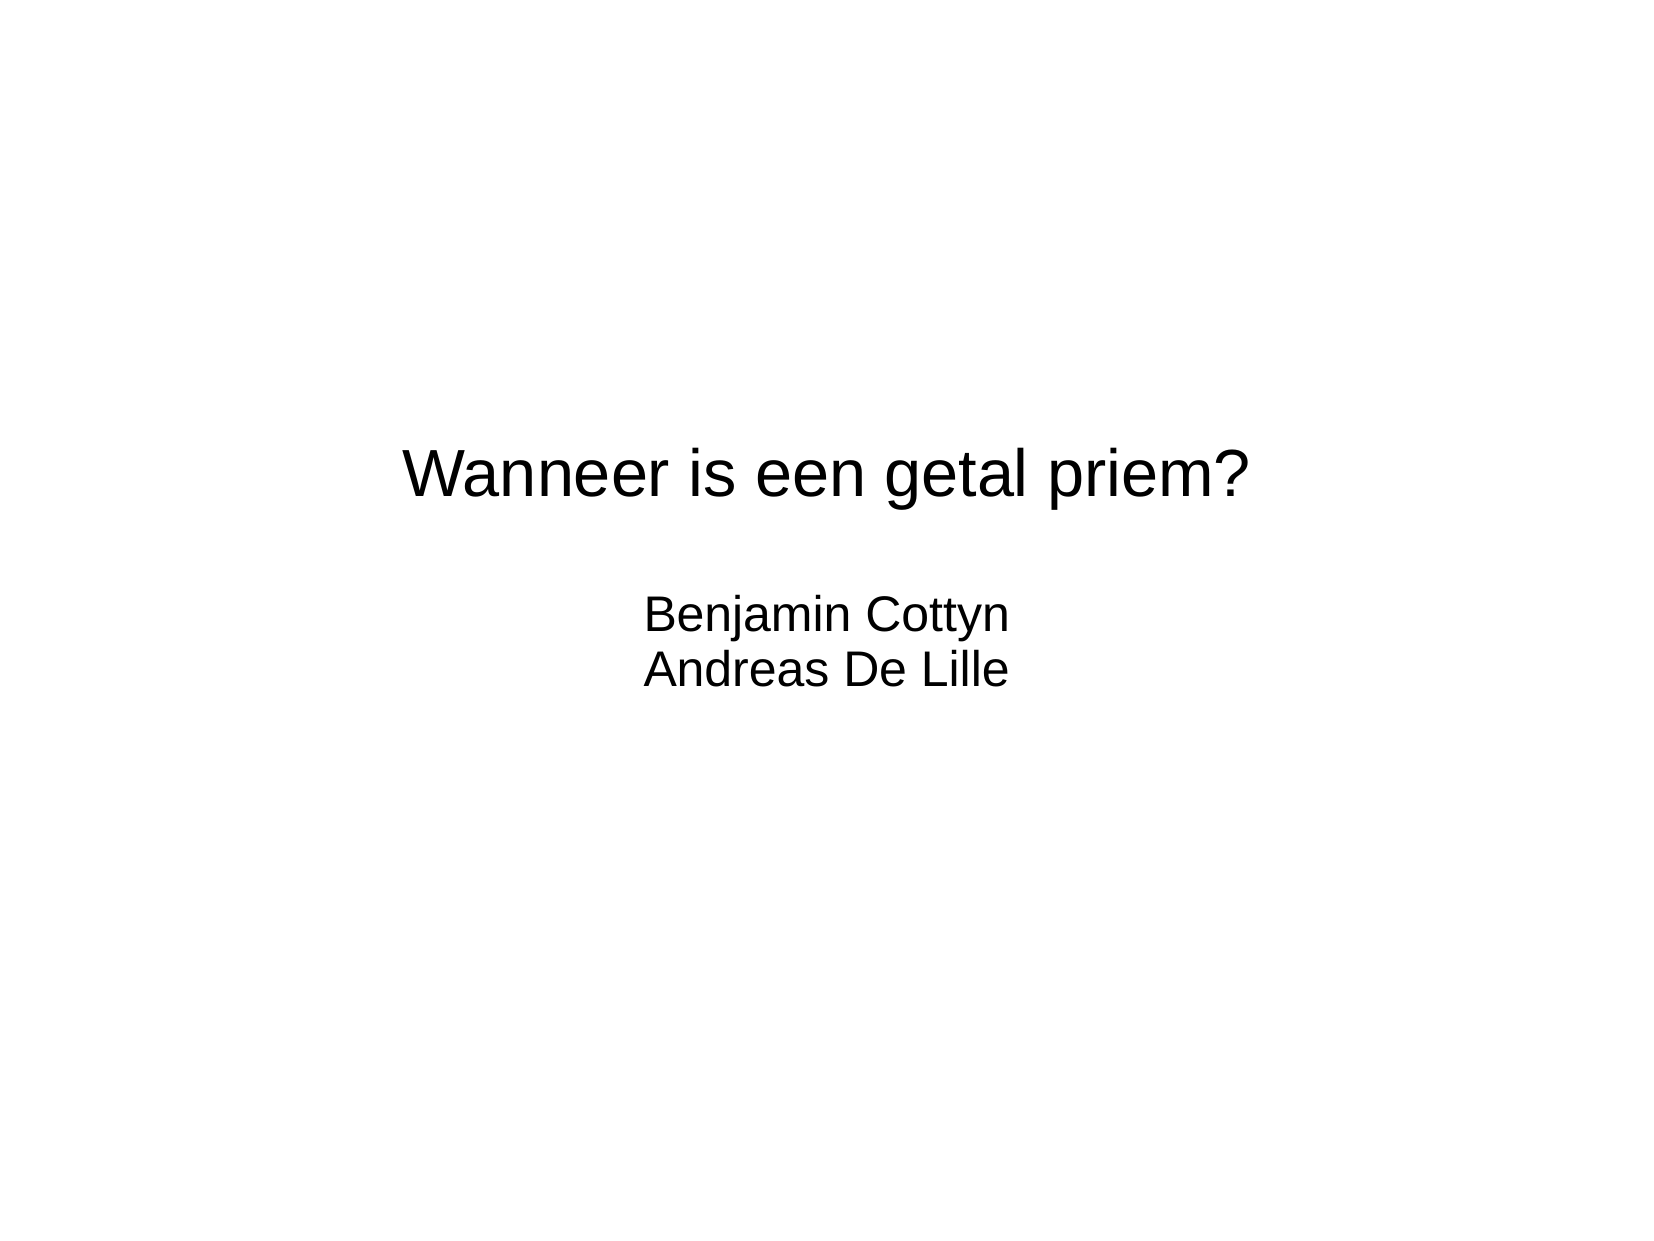

# Wanneer is een getal priem?
Benjamin Cottyn
Andreas De Lille